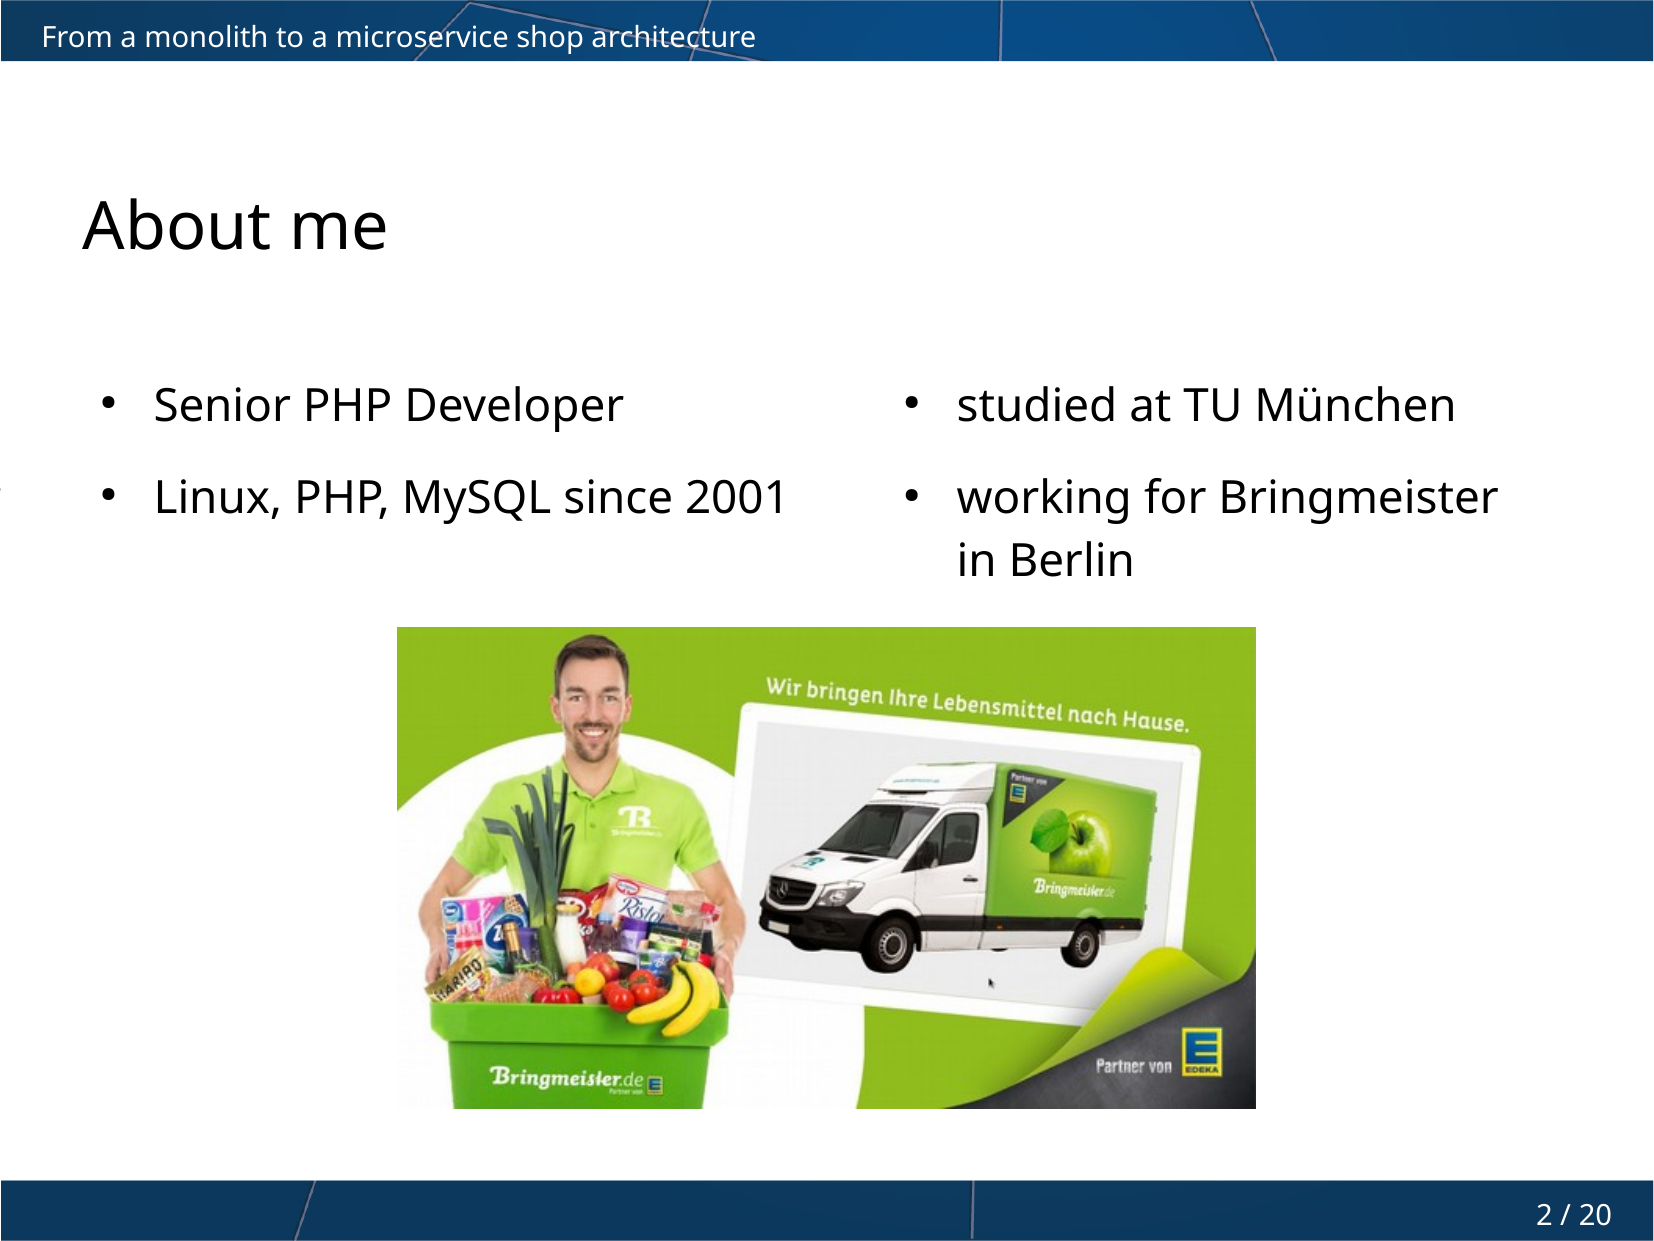

From a monolith to a microservice shop architecture
# About me
Senior PHP Developer
Linux, PHP, MySQL since 2001
studied at TU München
working for Bringmeister
in Berlin
2